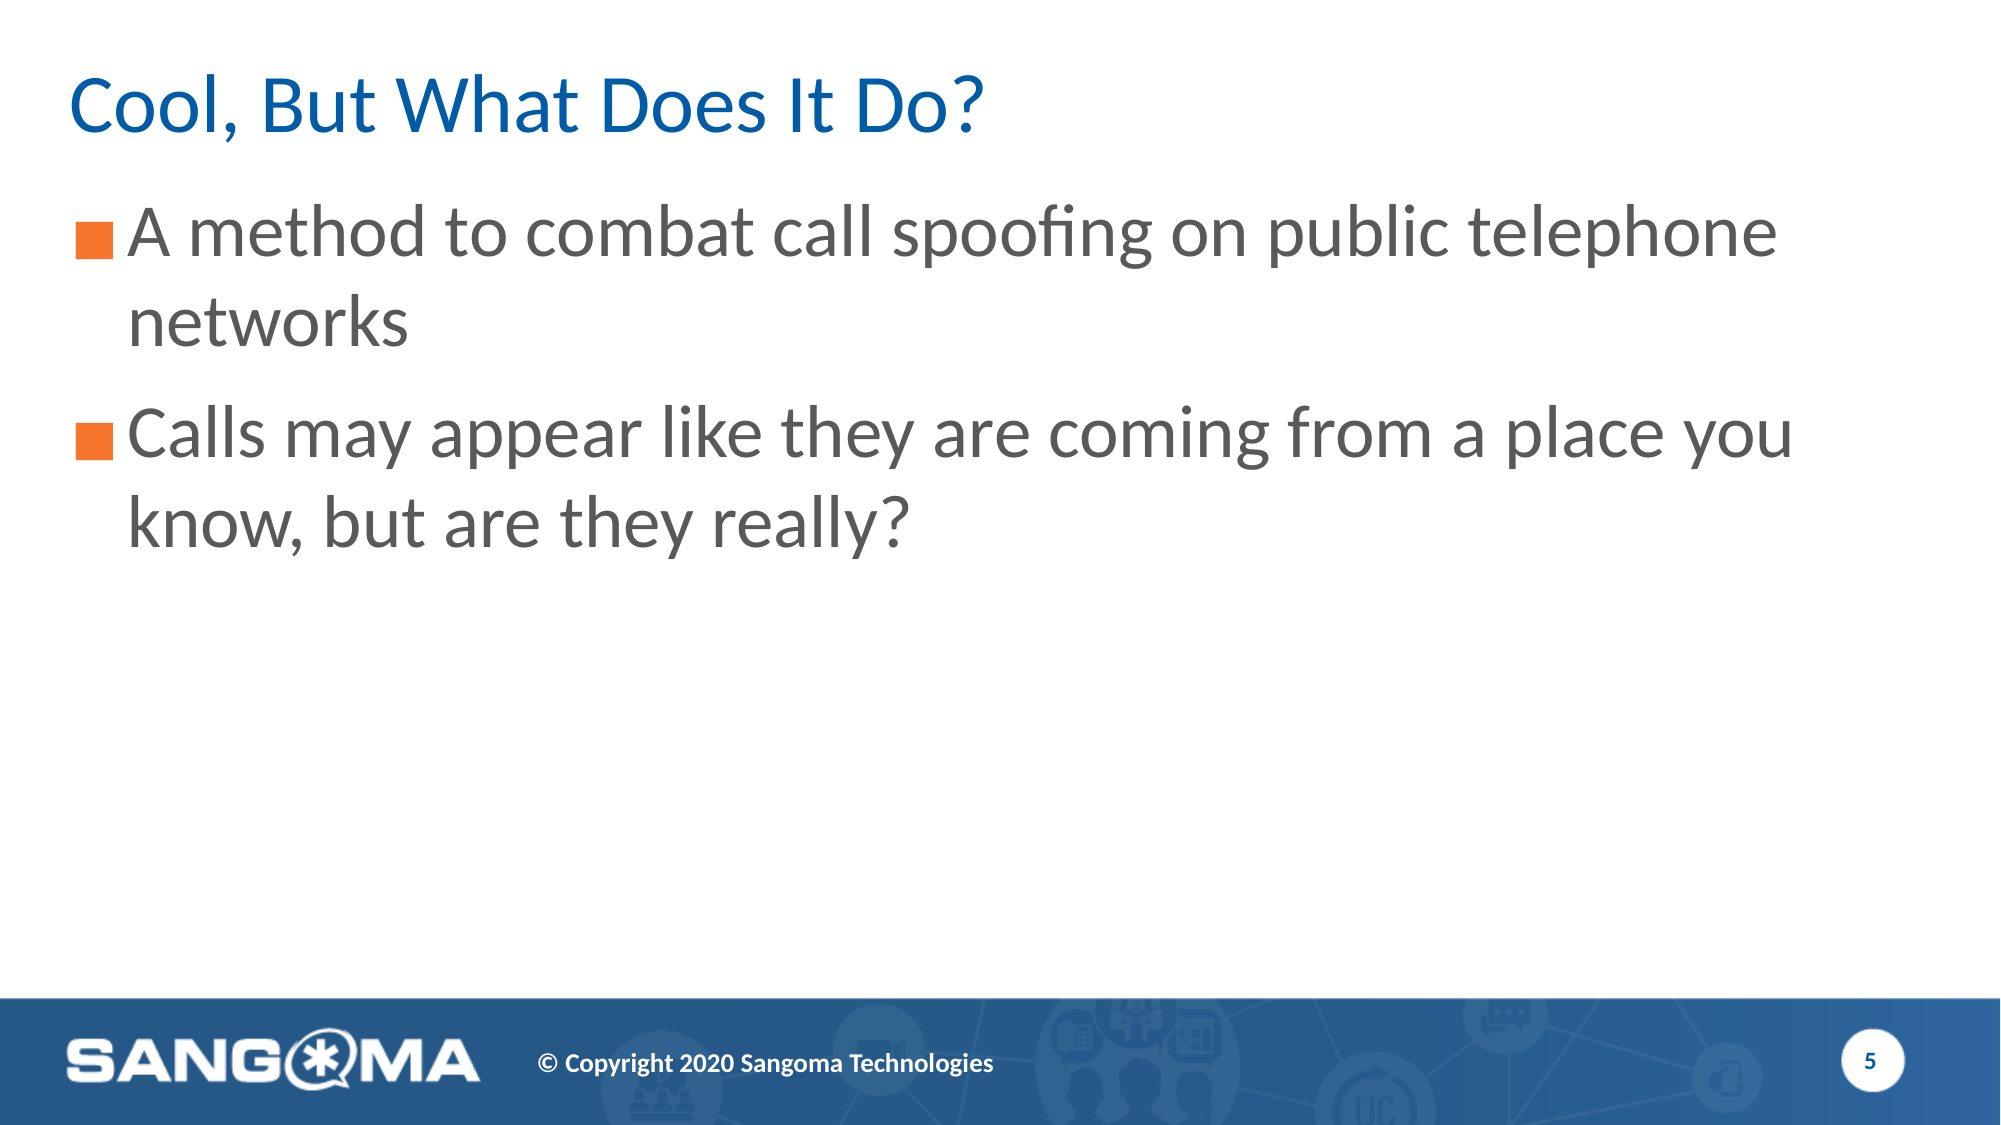

# Cool, But What Does It Do?
A method to combat call spoofing on public telephone networks
Calls may appear like they are coming from a place you know, but are they really?